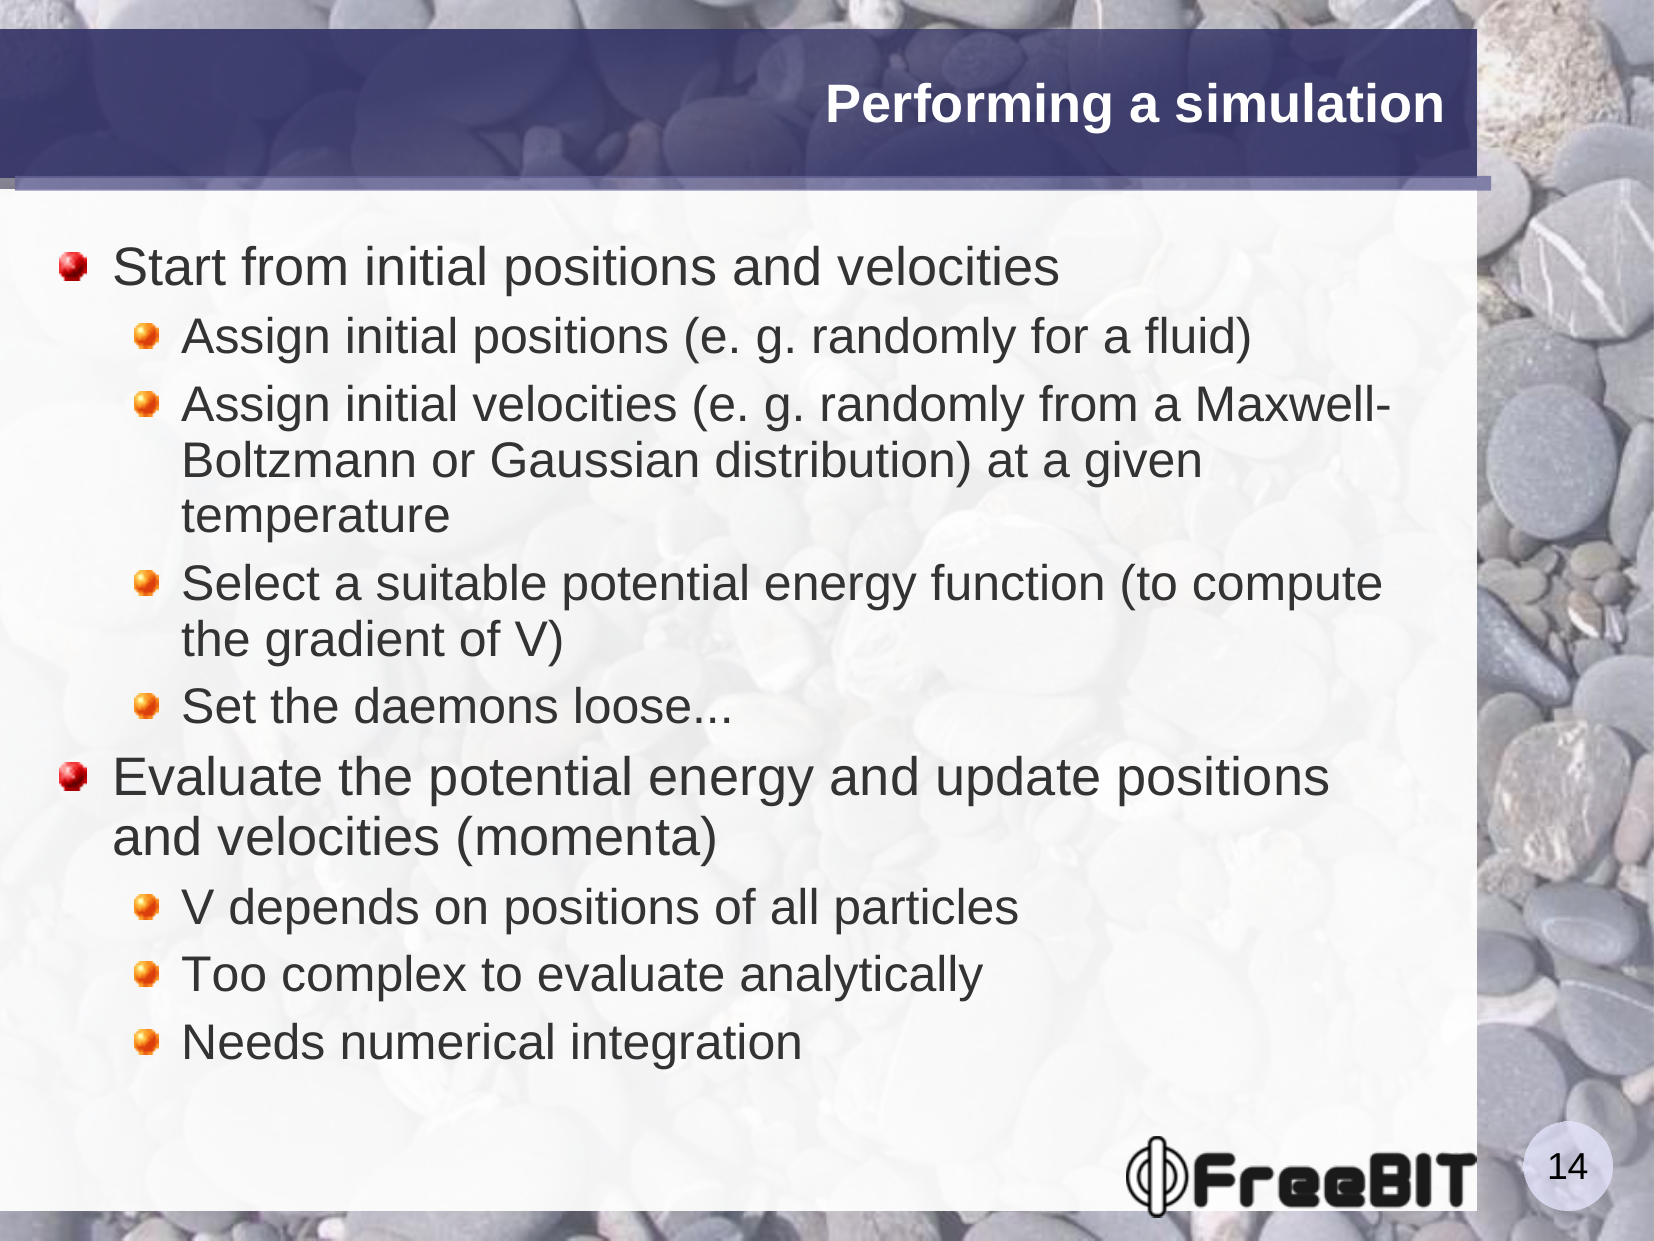

# Performing a simulation
Start from initial positions and velocities
Assign initial positions (e. g. randomly for a fluid)
Assign initial velocities (e. g. randomly from a Maxwell-Boltzmann or Gaussian distribution) at a given temperature
Select a suitable potential energy function (to compute the gradient of V)
Set the daemons loose...
Evaluate the potential energy and update positions and velocities (momenta)
V depends on positions of all particles
Too complex to evaluate analytically
Needs numerical integration